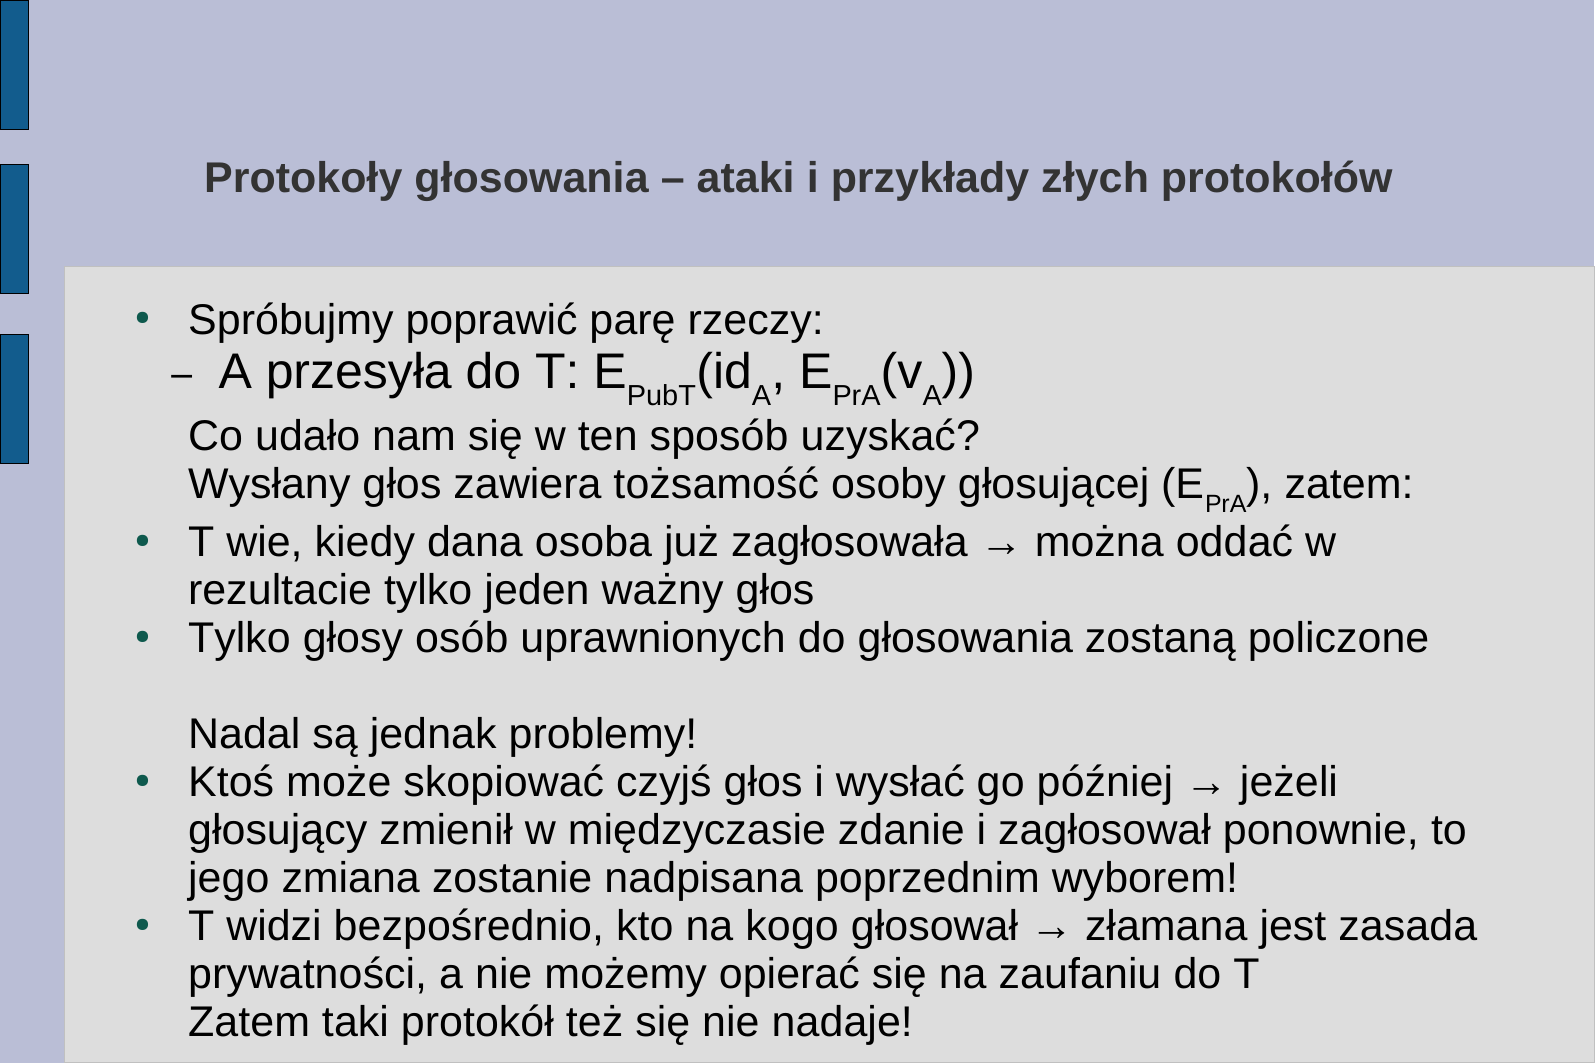

# Protokoły głosowania – ataki i przykłady złych protokołów
Spróbujmy poprawić parę rzeczy:
A przesyła do T: EPubT(idA, EPrA(vA))
Co udało nam się w ten sposób uzyskać?
Wysłany głos zawiera tożsamość osoby głosującej (EPrA), zatem:
T wie, kiedy dana osoba już zagłosowała → można oddać w rezultacie tylko jeden ważny głos
Tylko głosy osób uprawnionych do głosowania zostaną policzone
Nadal są jednak problemy!
Ktoś może skopiować czyjś głos i wysłać go później → jeżeli głosujący zmienił w międzyczasie zdanie i zagłosował ponownie, to jego zmiana zostanie nadpisana poprzednim wyborem!
T widzi bezpośrednio, kto na kogo głosował → złamana jest zasada prywatności, a nie możemy opierać się na zaufaniu do T
Zatem taki protokół też się nie nadaje!